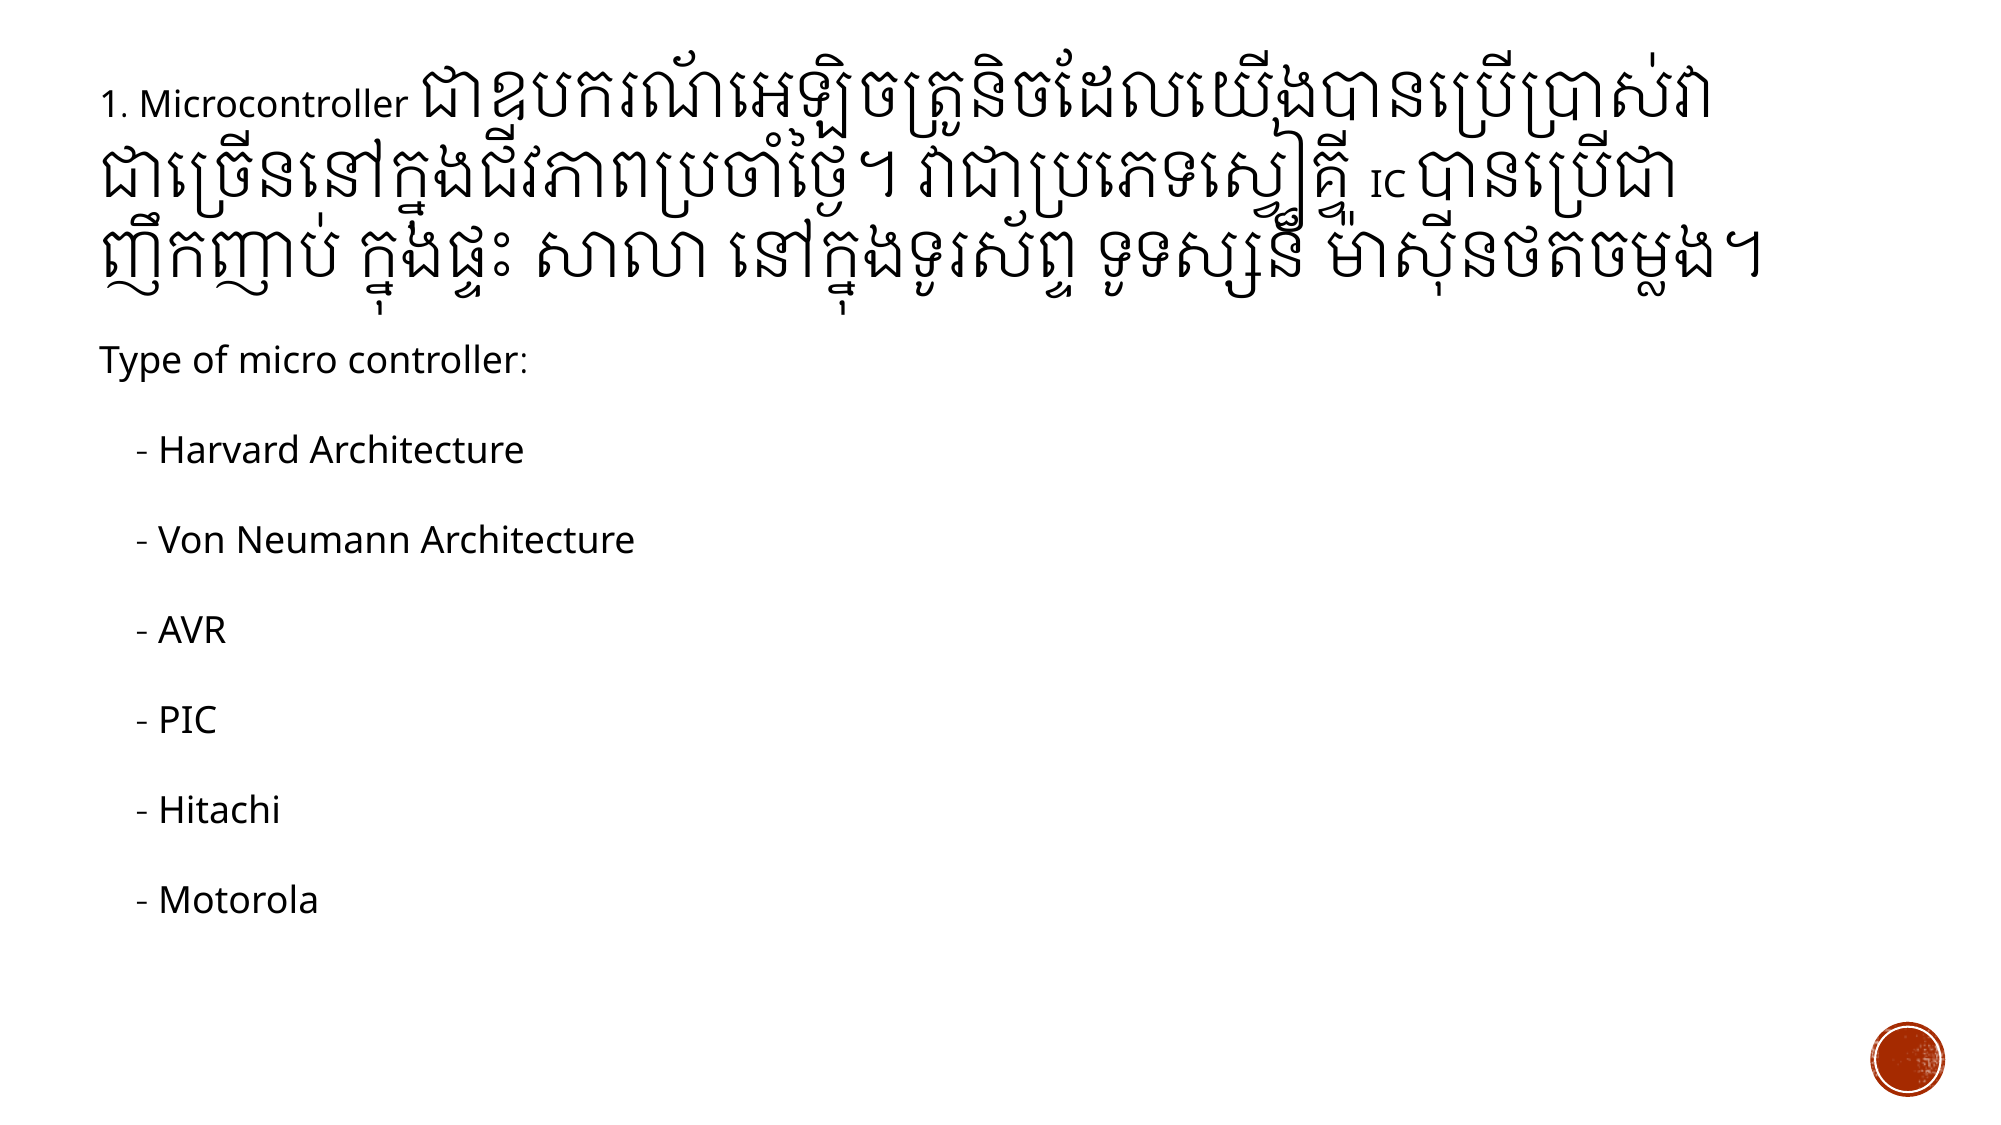

1. Microcontroller ជាឧបករណ័អេឡិចត្រូនិចដែលយើងបានប្រើប្រាស់វាជាច្រើននៅក្នុងជីវភាពប្រចាំថ្ងៃ។ វាជាប្រភេទស្វៀគ្វី IC បានប្រើជាញឹកញាប់ ក្នុងផ្ទះ សាលា នៅក្នុងទូរស័ព្ទ ទូទស្សន៏ ម៉ាសុីនថតចម្លង។​
Type of micro controller:​
 - Harvard Architecture​
 - Von Neumann Architecture​
 - AVR​
 - PIC​
 - Hitachi​
 - Motorola​
​